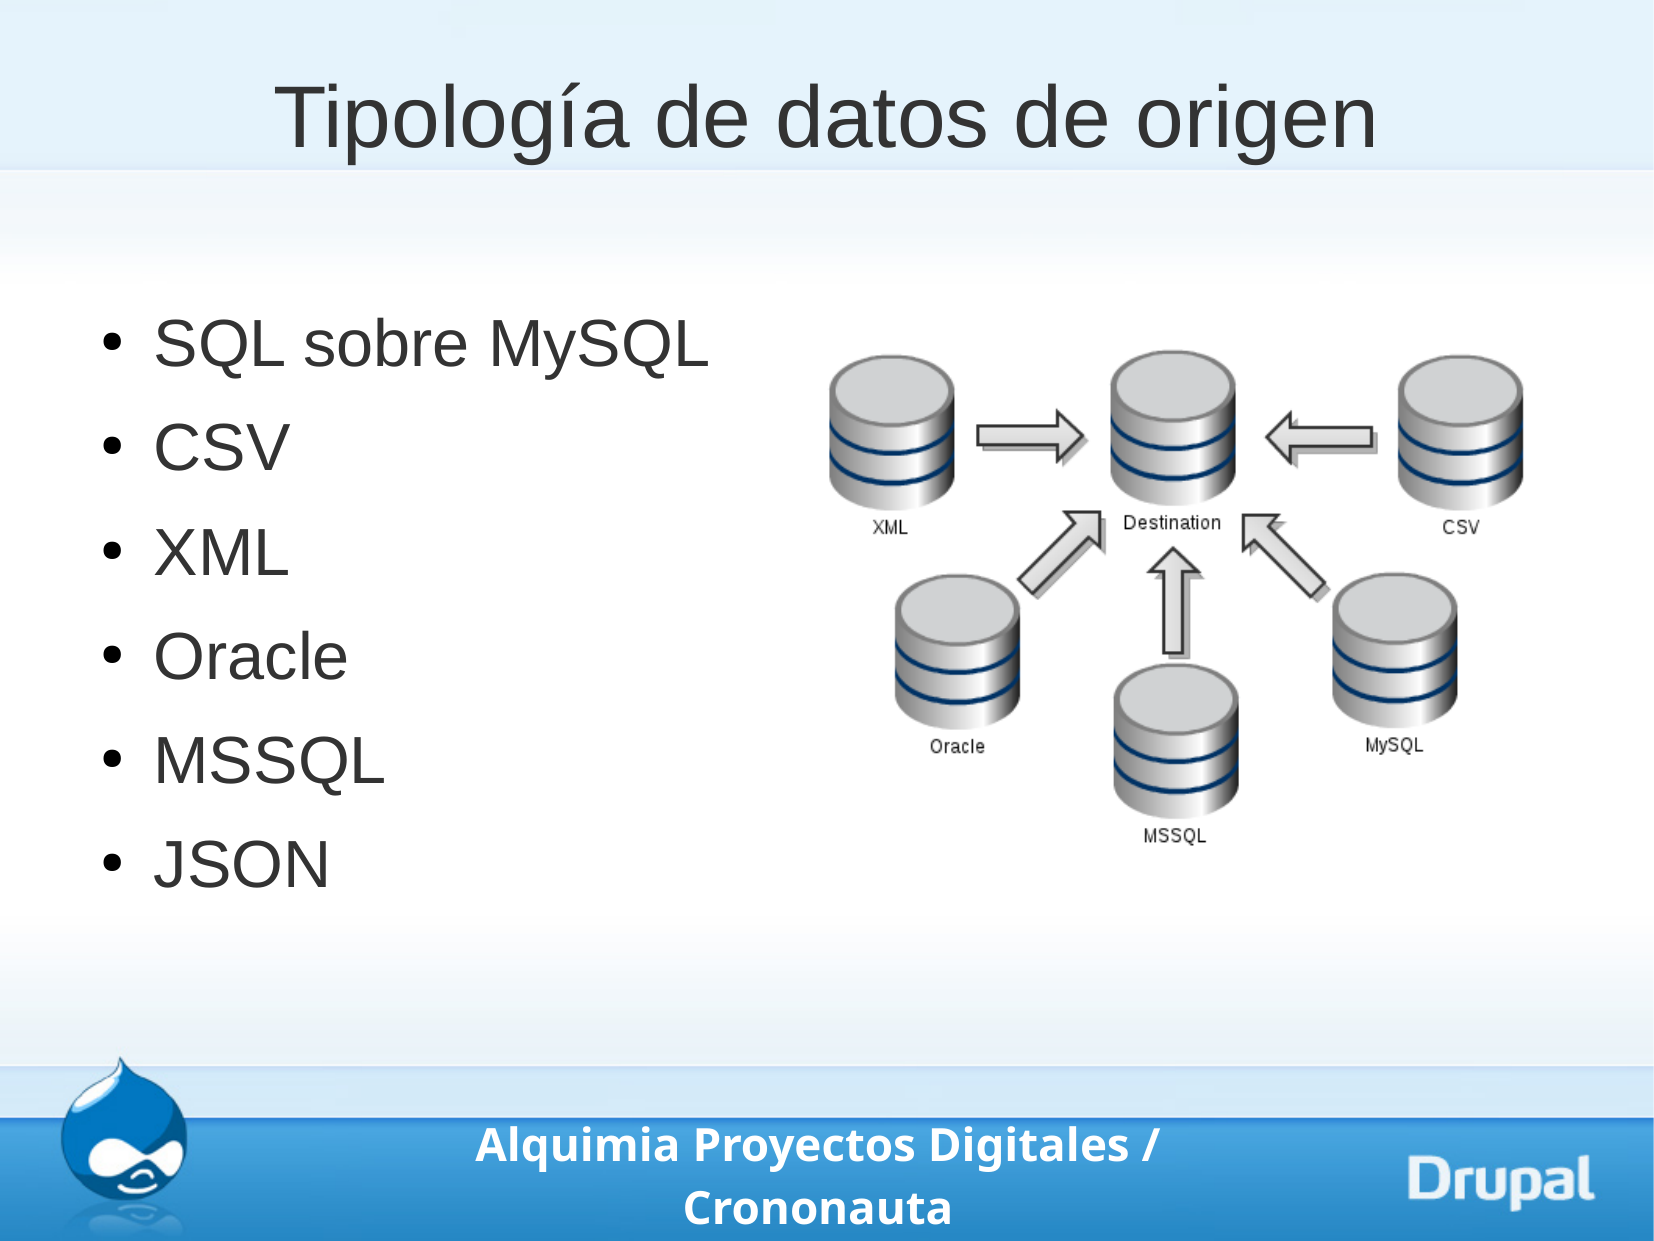

# Tipología de datos de origen
SQL sobre MySQL
CSV
XML
Oracle
MSSQL
JSON
Alquimia Proyectos Digitales / Crononauta